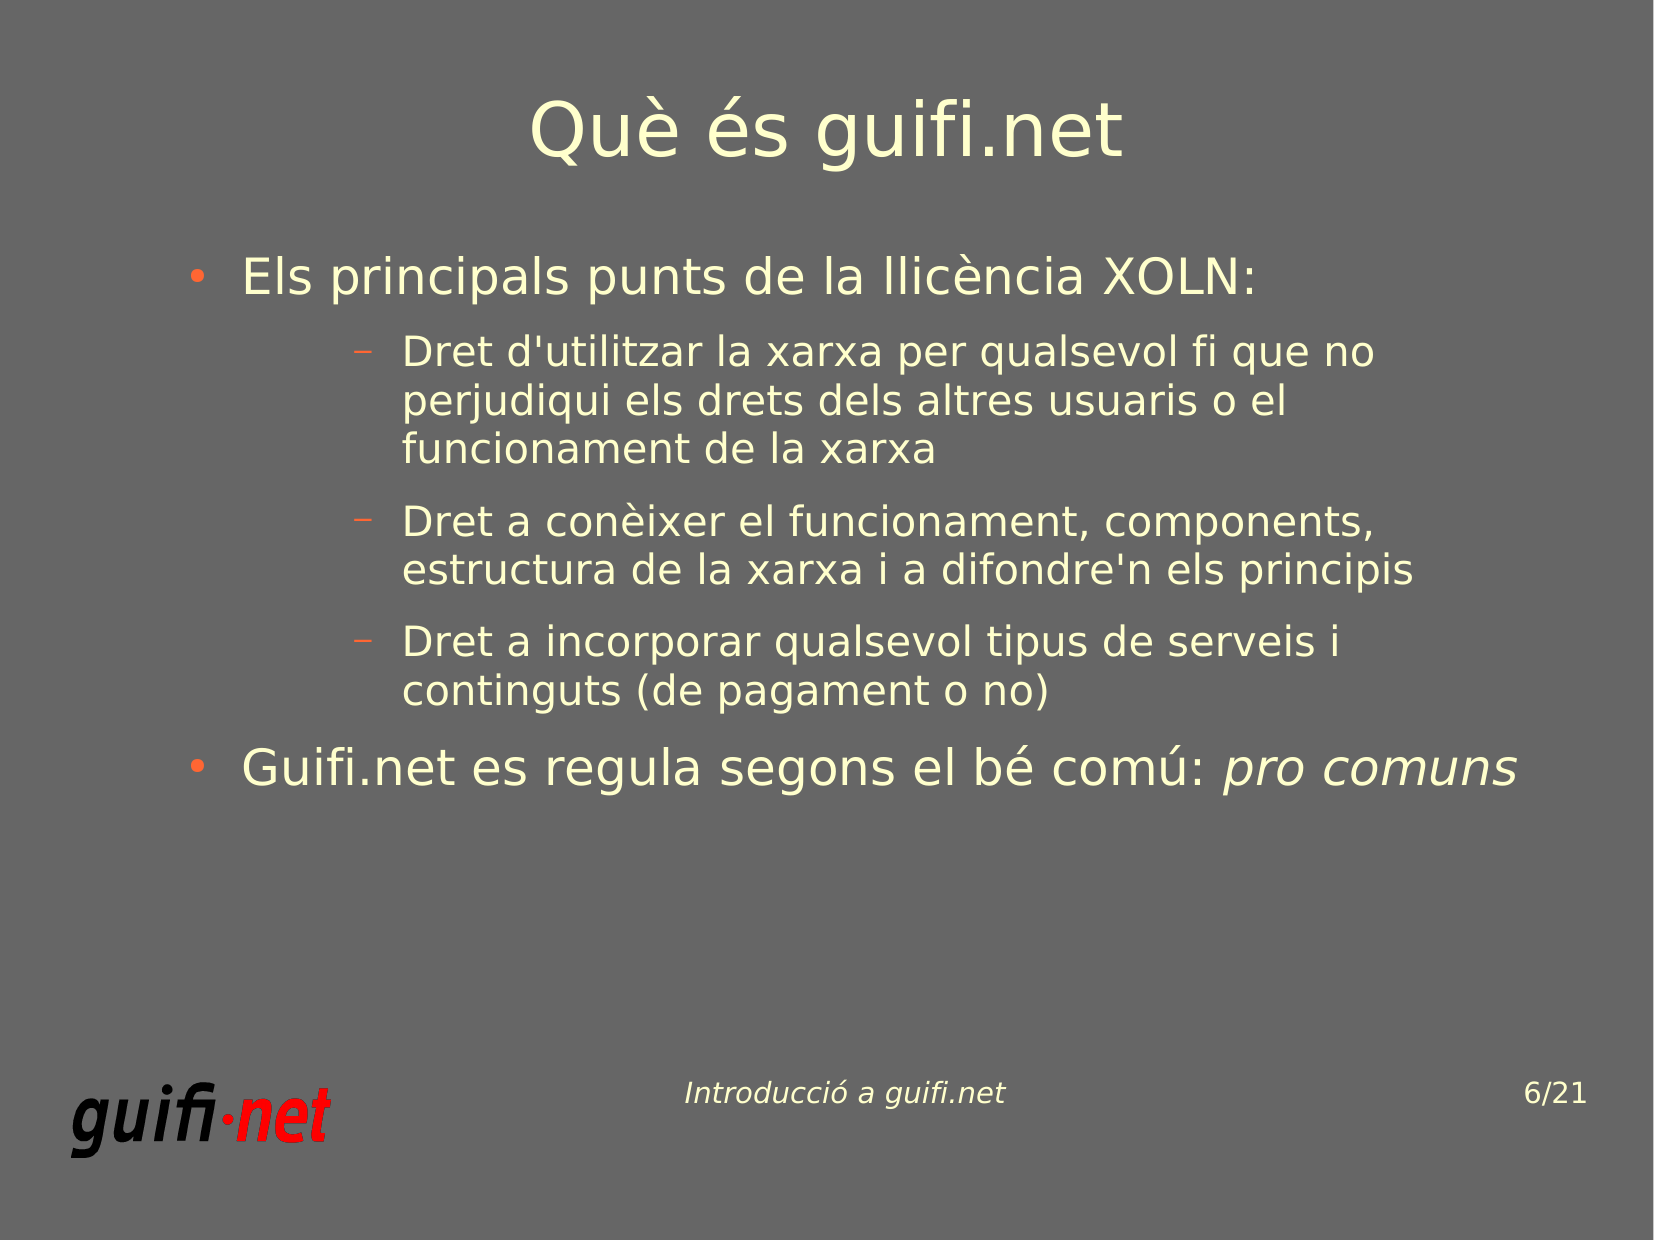

# Què és guifi.net
Els principals punts de la llicència XOLN:
Dret d'utilitzar la xarxa per qualsevol fi que no perjudiqui els drets dels altres usuaris o el funcionament de la xarxa
Dret a conèixer el funcionament, components, estructura de la xarxa i a difondre'n els principis
Dret a incorporar qualsevol tipus de serveis i continguts (de pagament o no)
Guifi.net es regula segons el bé comú: pro comuns
6